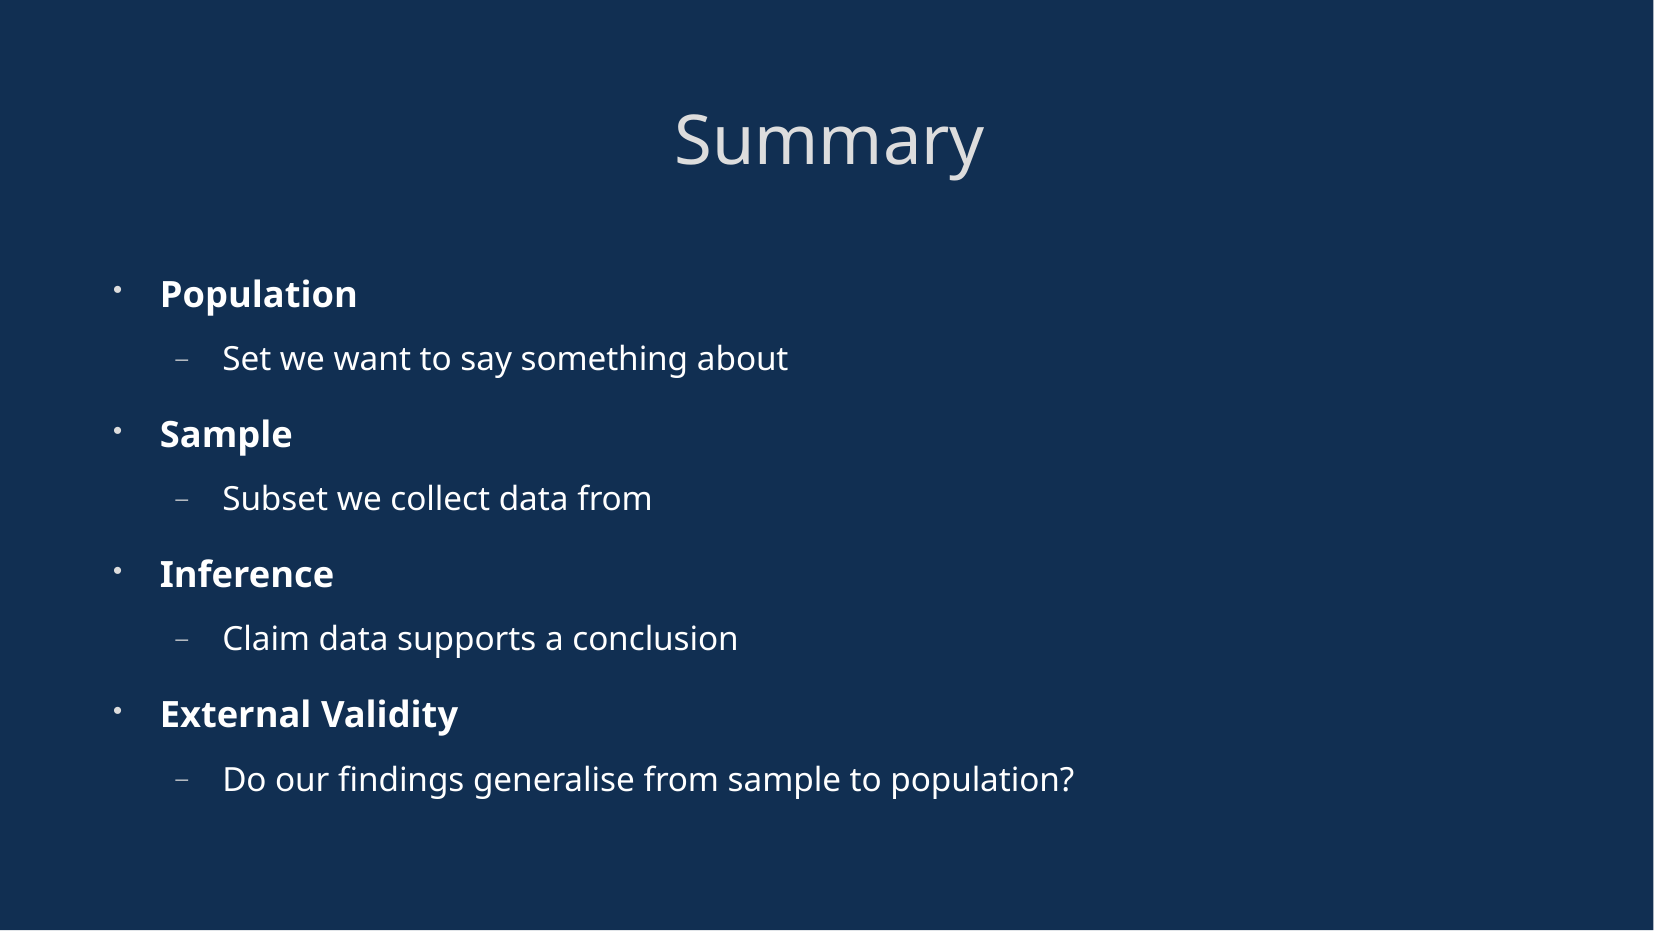

# Summary
Population
Set we want to say something about
Sample
Subset we collect data from
Inference
Claim data supports a conclusion
External Validity
Do our findings generalise from sample to population?